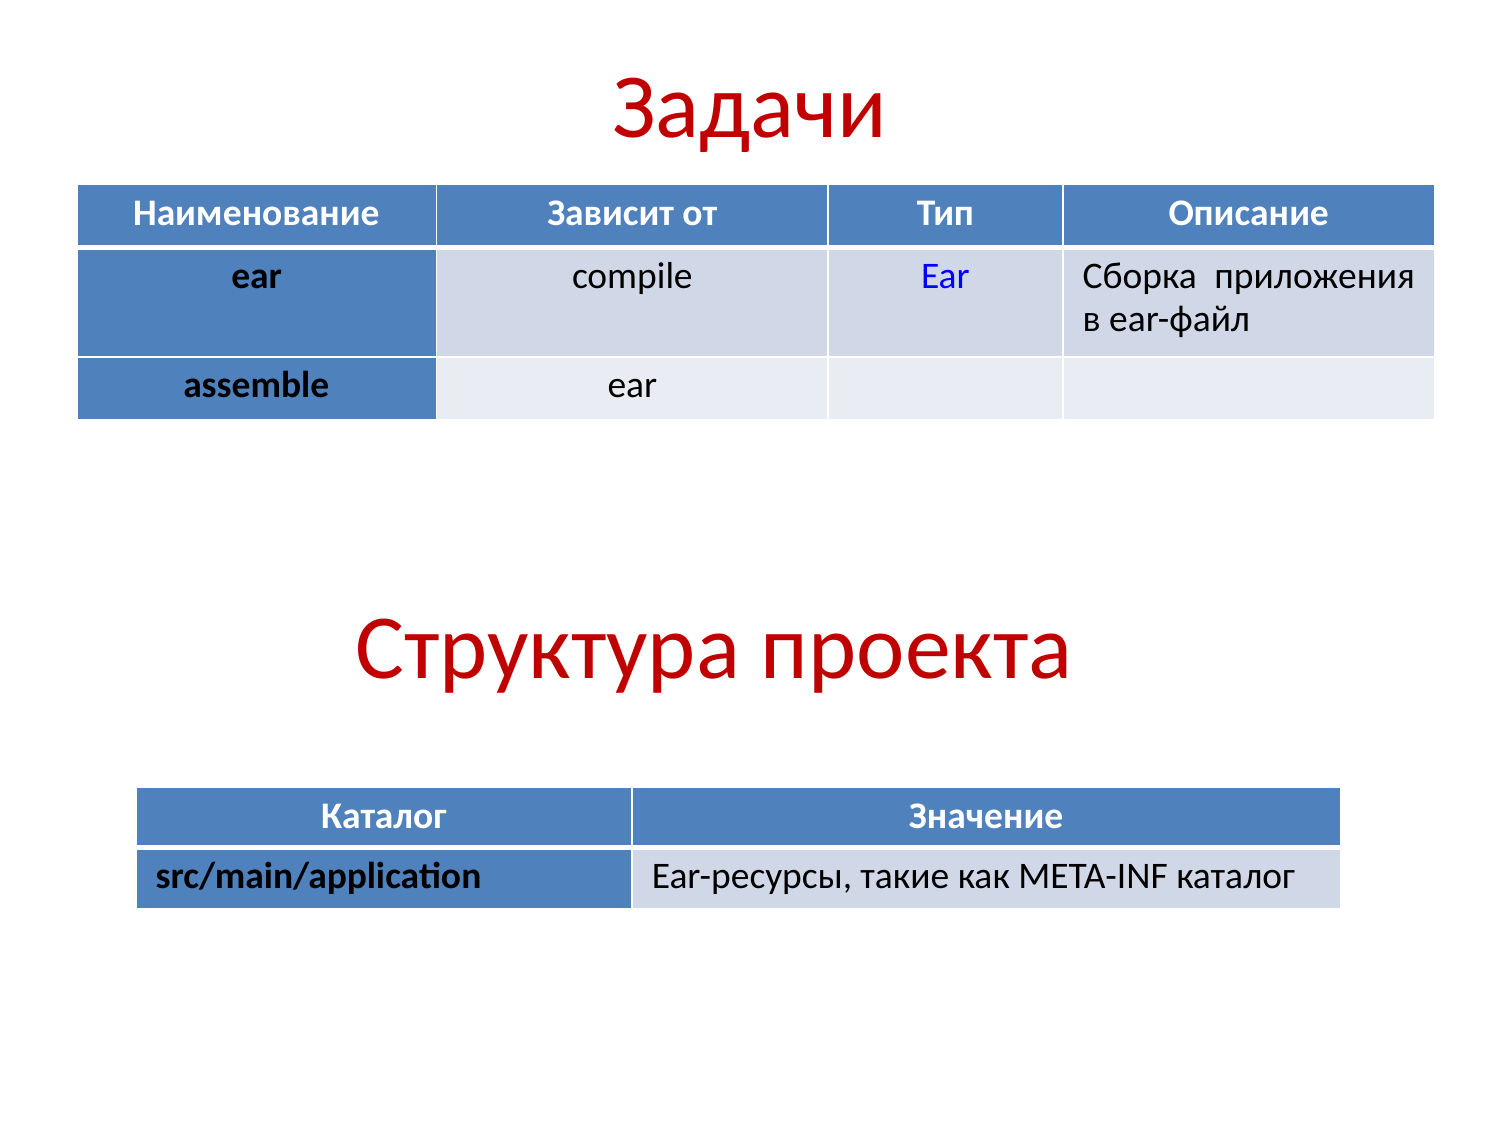

# Задачи
| Наименование | Зависит от | Тип | Описание |
| --- | --- | --- | --- |
| ear | compile | Ear | Сборка приложения в ear-файл |
| assemble | ear | | |
Структура проекта
| Каталог | Значение |
| --- | --- |
| src/main/application | Ear-ресурсы, такие как META-INF каталог |